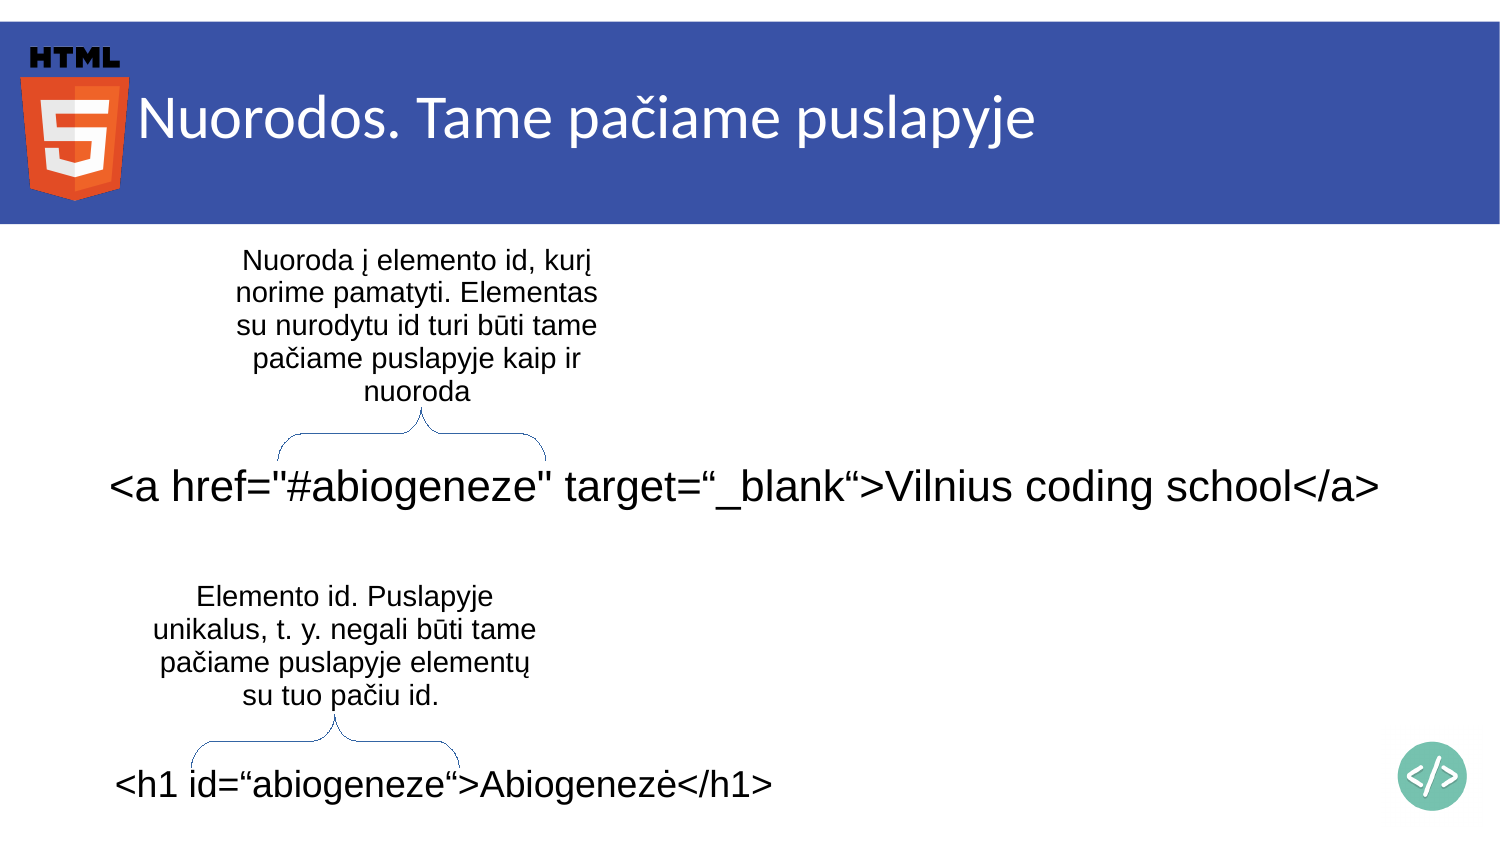

# Nuorodos. Tame pačiame puslapyje
Nuoroda į elemento id, kurį norime pamatyti. Elementas su nurodytu id turi būti tame pačiame puslapyje kaip ir nuoroda
<a href="#abiogeneze" target=“_blank“>Vilnius coding school</a>
Elemento id. Puslapyje unikalus, t. y. negali būti tame pačiame puslapyje elementų su tuo pačiu id.
<h1 id=“abiogeneze“>Abiogenezė</h1>